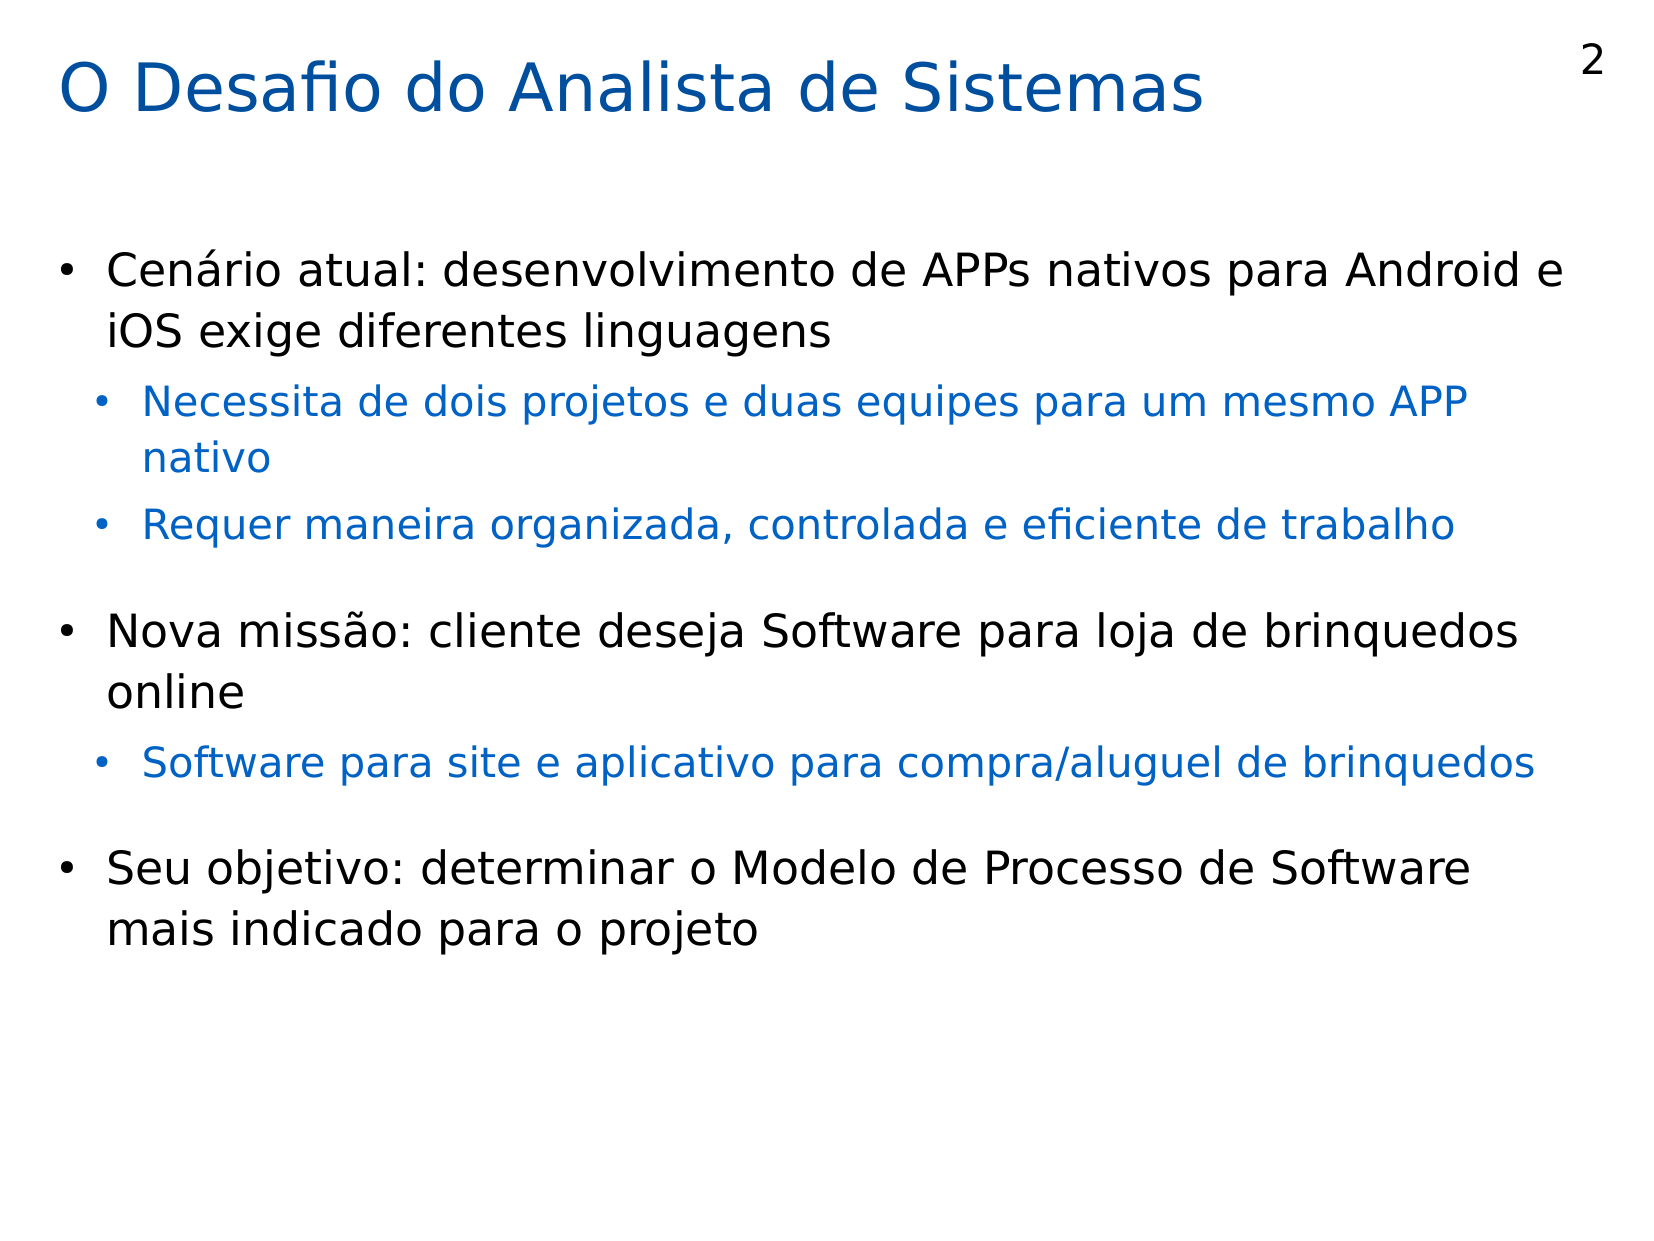

# O Desafio do Analista de Sistemas
2
Cenário atual: desenvolvimento de APPs nativos para Android e iOS exige diferentes linguagens
Necessita de dois projetos e duas equipes para um mesmo APP nativo
Requer maneira organizada, controlada e eficiente de trabalho
Nova missão: cliente deseja Software para loja de brinquedos online
Software para site e aplicativo para compra/aluguel de brinquedos
Seu objetivo: determinar o Modelo de Processo de Software mais indicado para o projeto